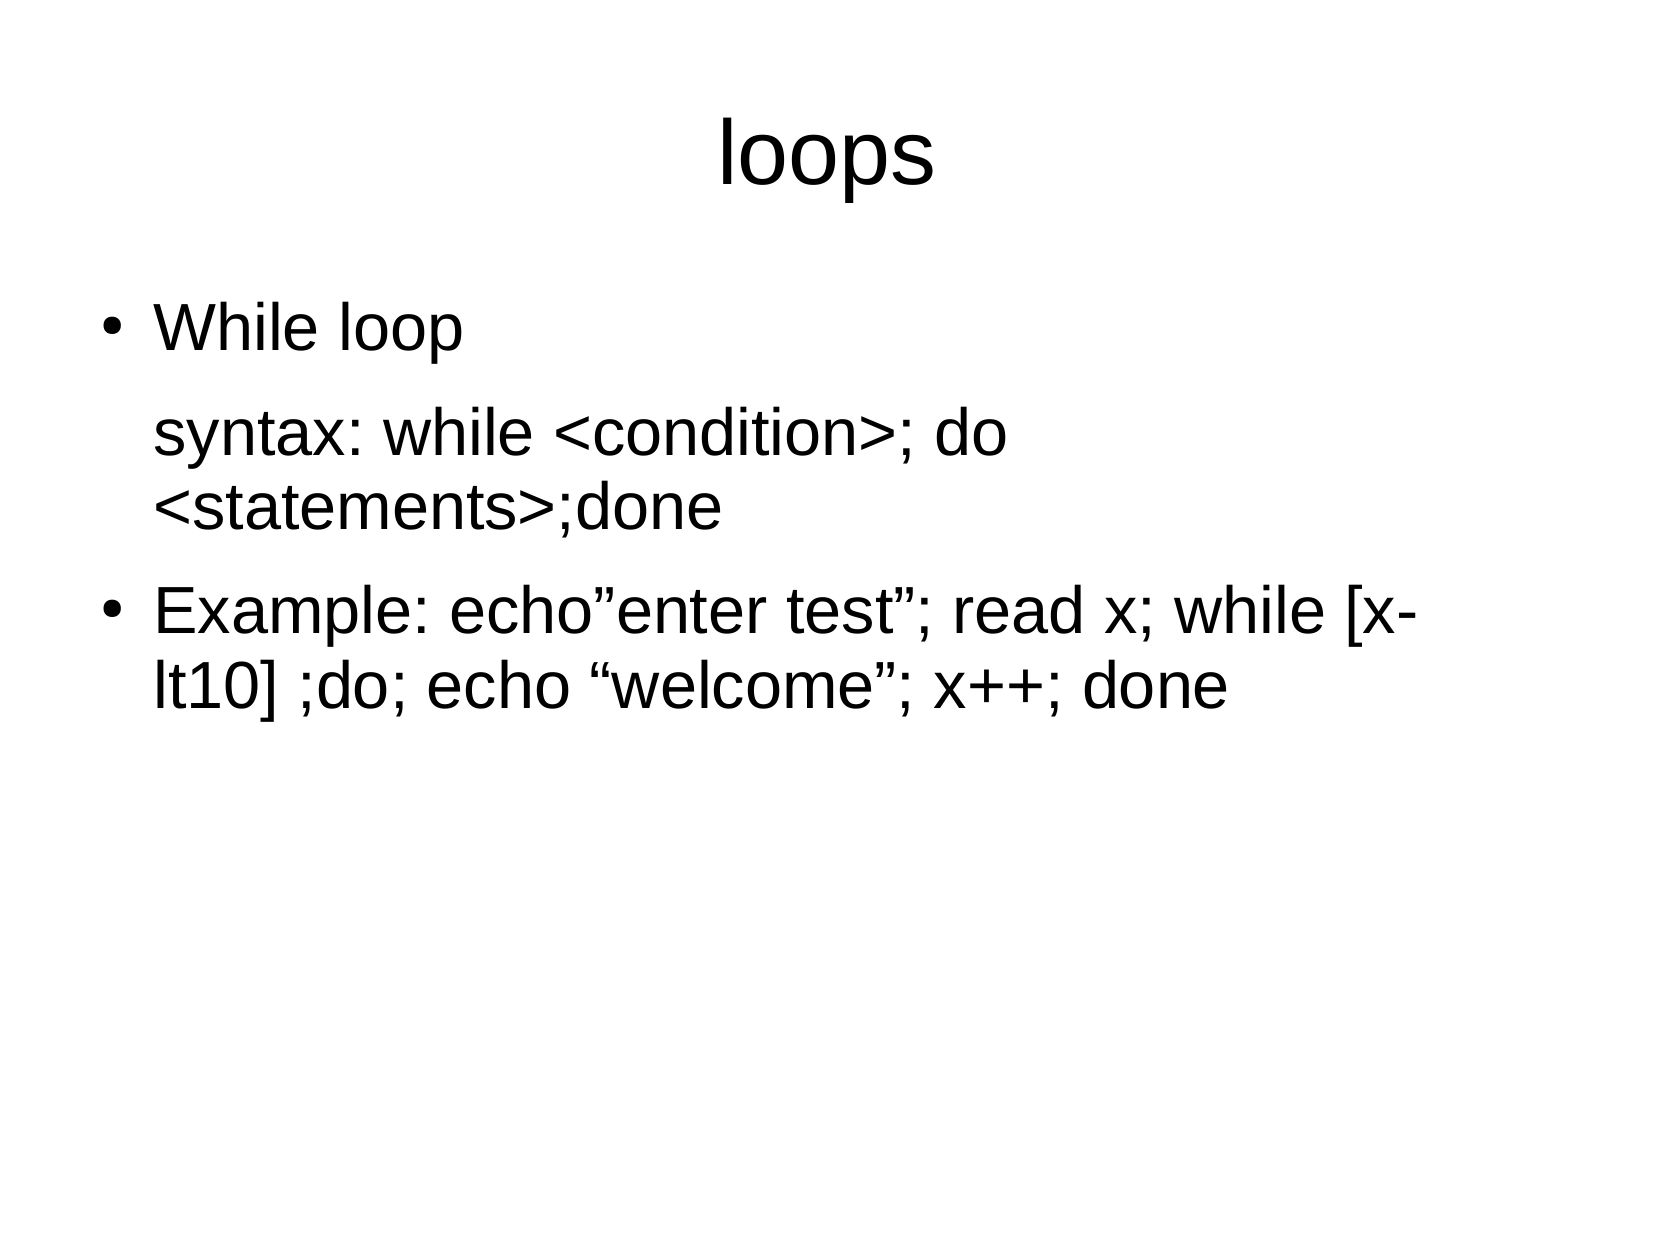

# loops
While loop
syntax: while <condition>; do <statements>;done
Example: echo”enter test”; read x; while [x-lt10] ;do; echo “welcome”; x++; done